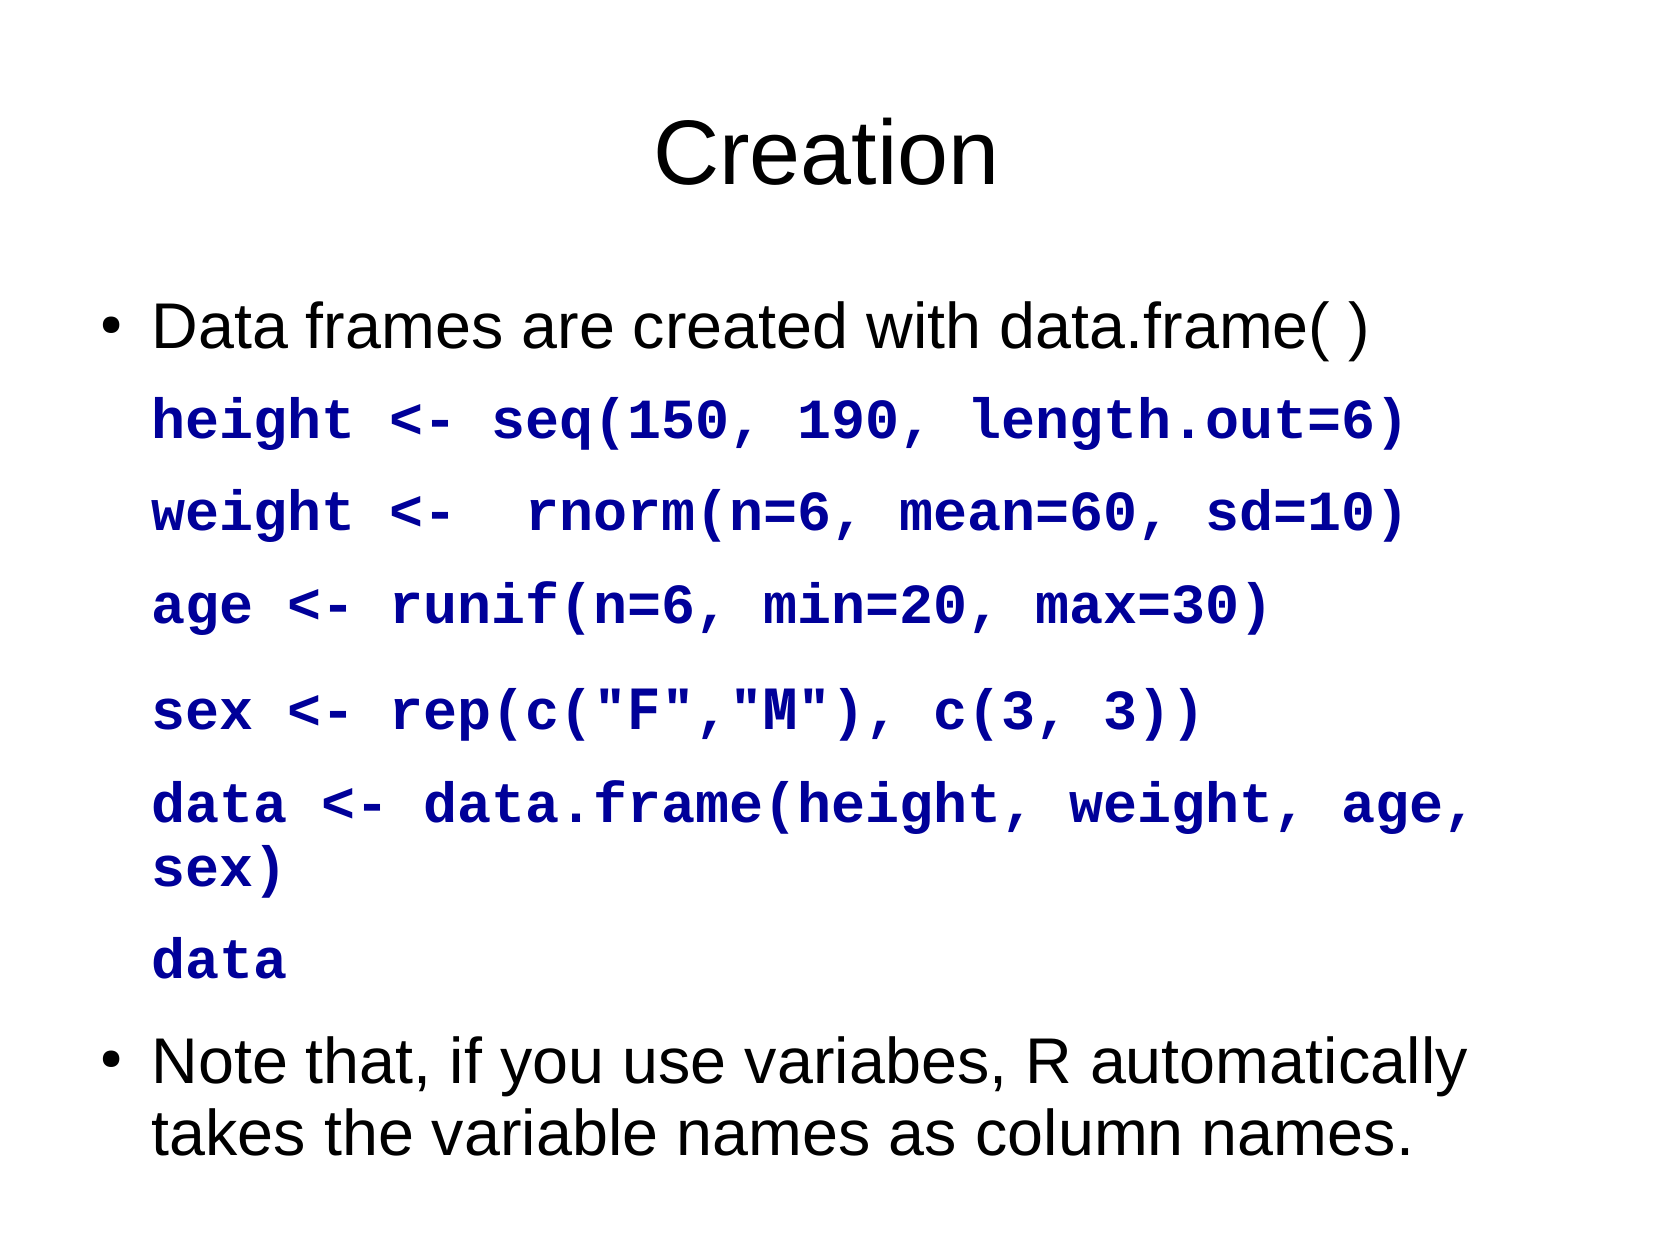

# Creation
Data frames are created with data.frame( )
height <- seq(150, 190, length.out=6)
weight <- rnorm(n=6, mean=60, sd=10)
age <- runif(n=6, min=20, max=30)
sex <- rep(c("F","M"), c(3, 3))
data <- data.frame(height, weight, age, sex)
data
Note that, if you use variabes, R automatically takes the variable names as column names.